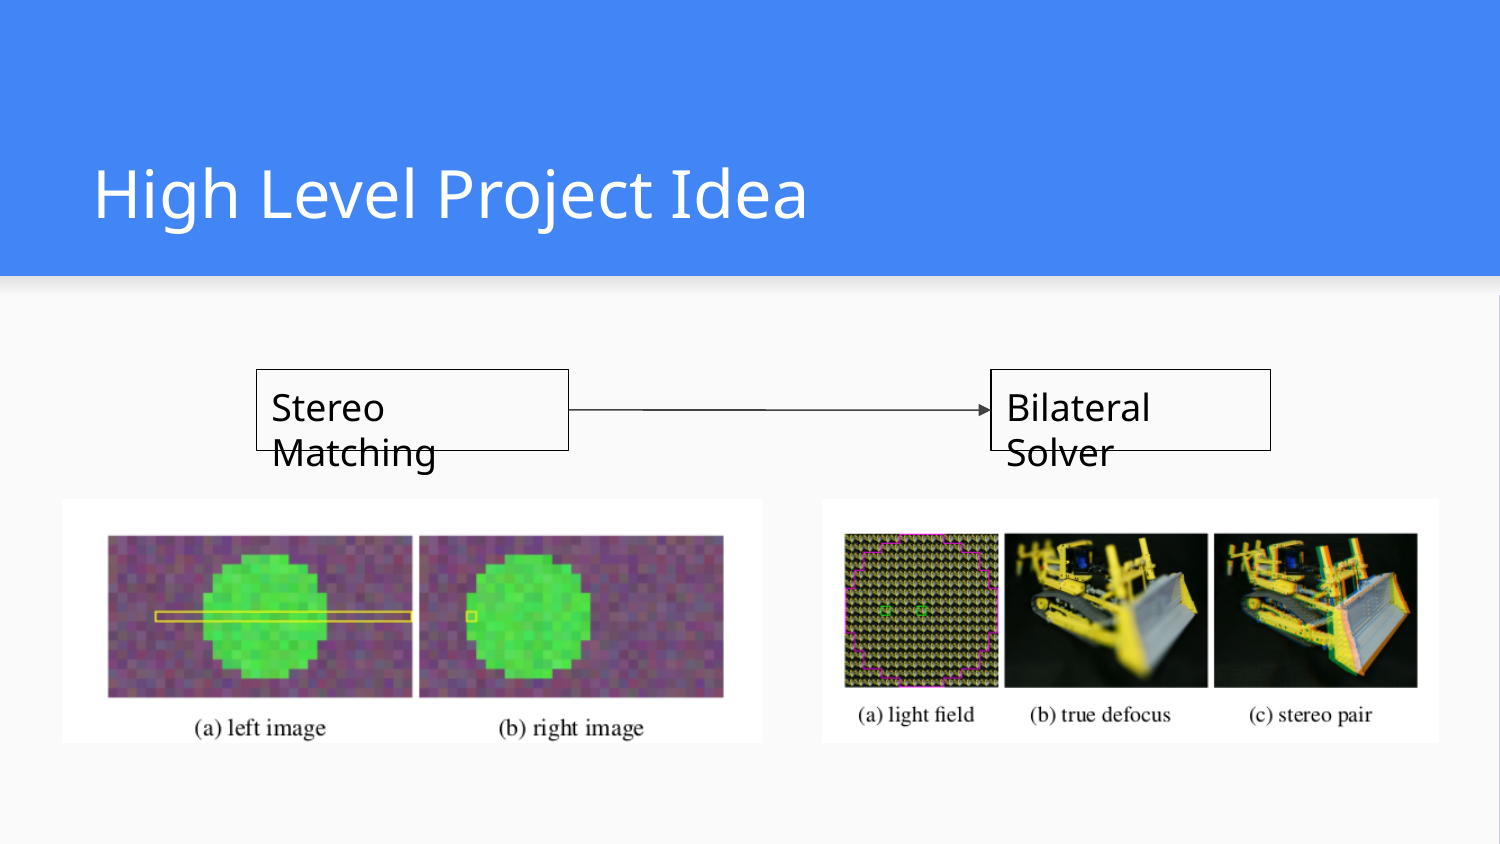

# High Level Project Idea
Stereo Matching
Bilateral Solver